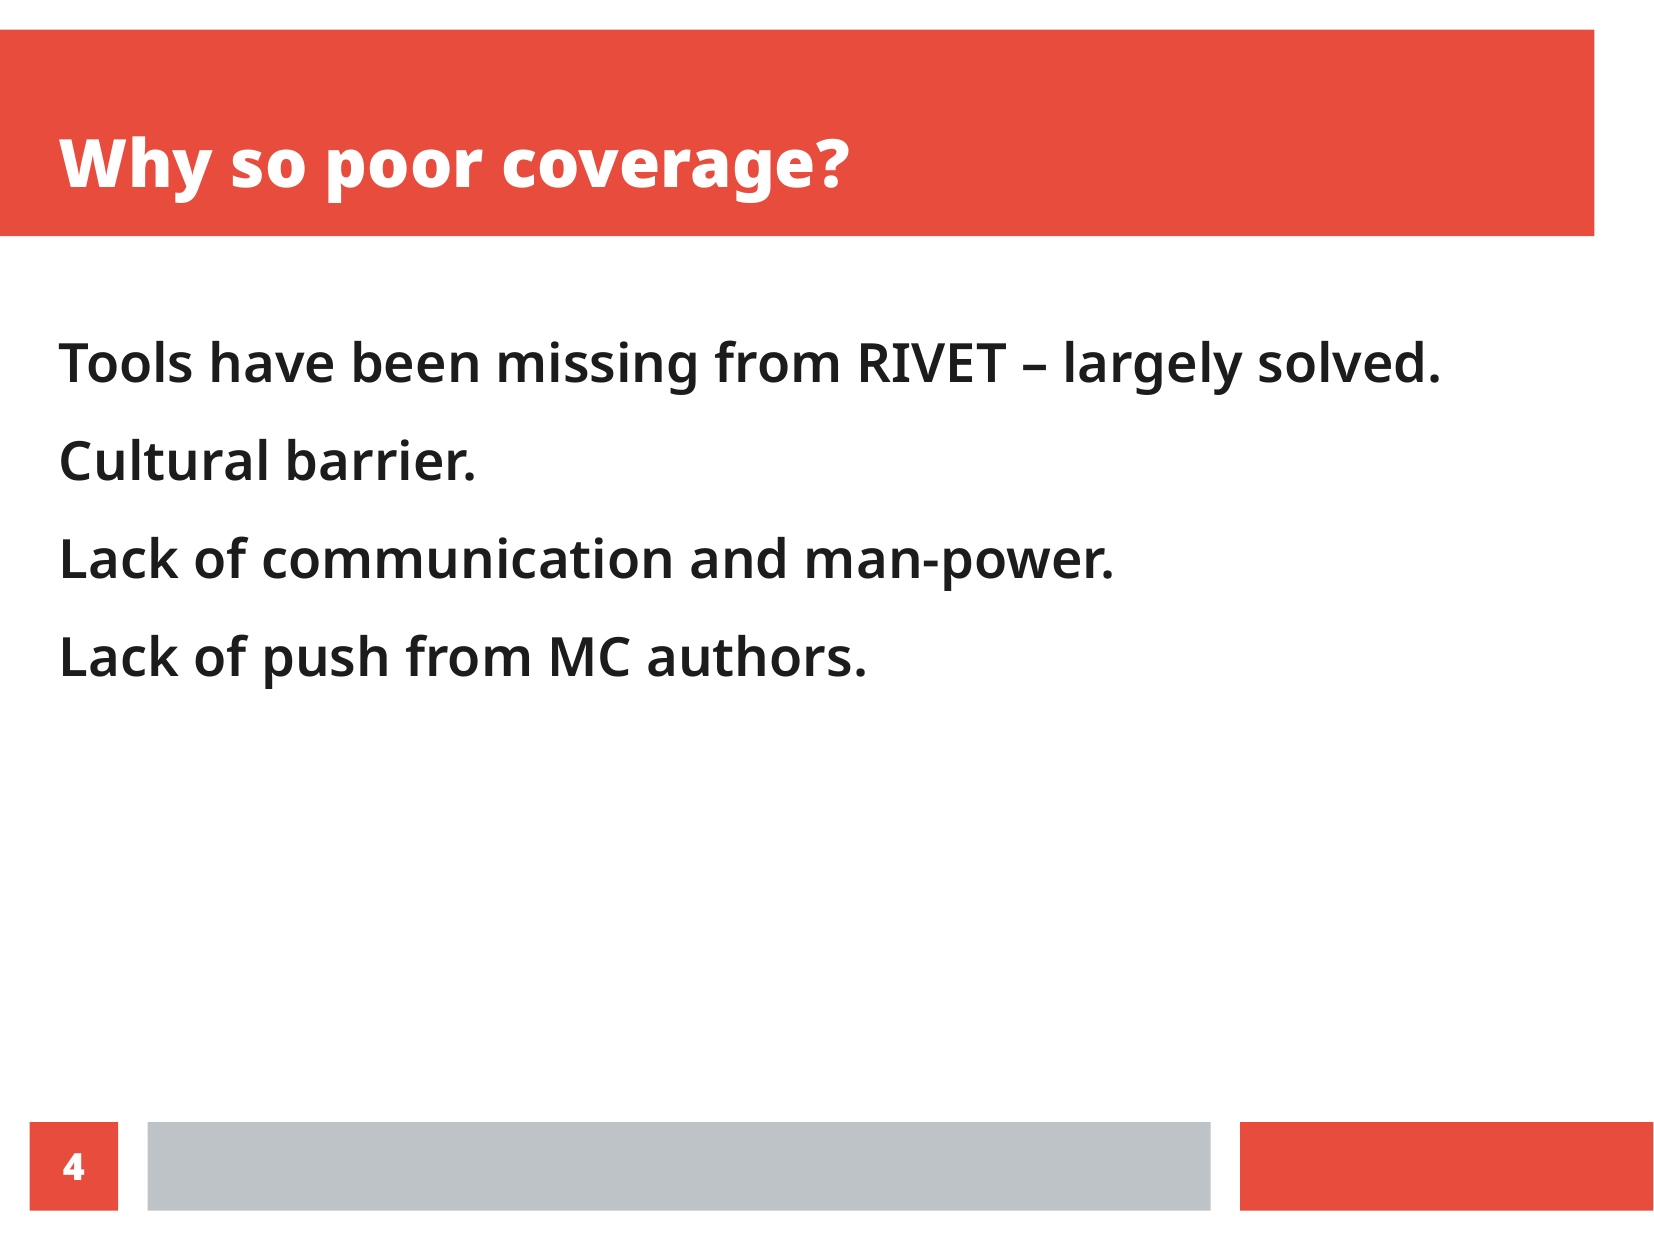

# Why so poor coverage?
Tools have been missing from RIVET – largely solved.
Cultural barrier.
Lack of communication and man-power.
Lack of push from MC authors.
4